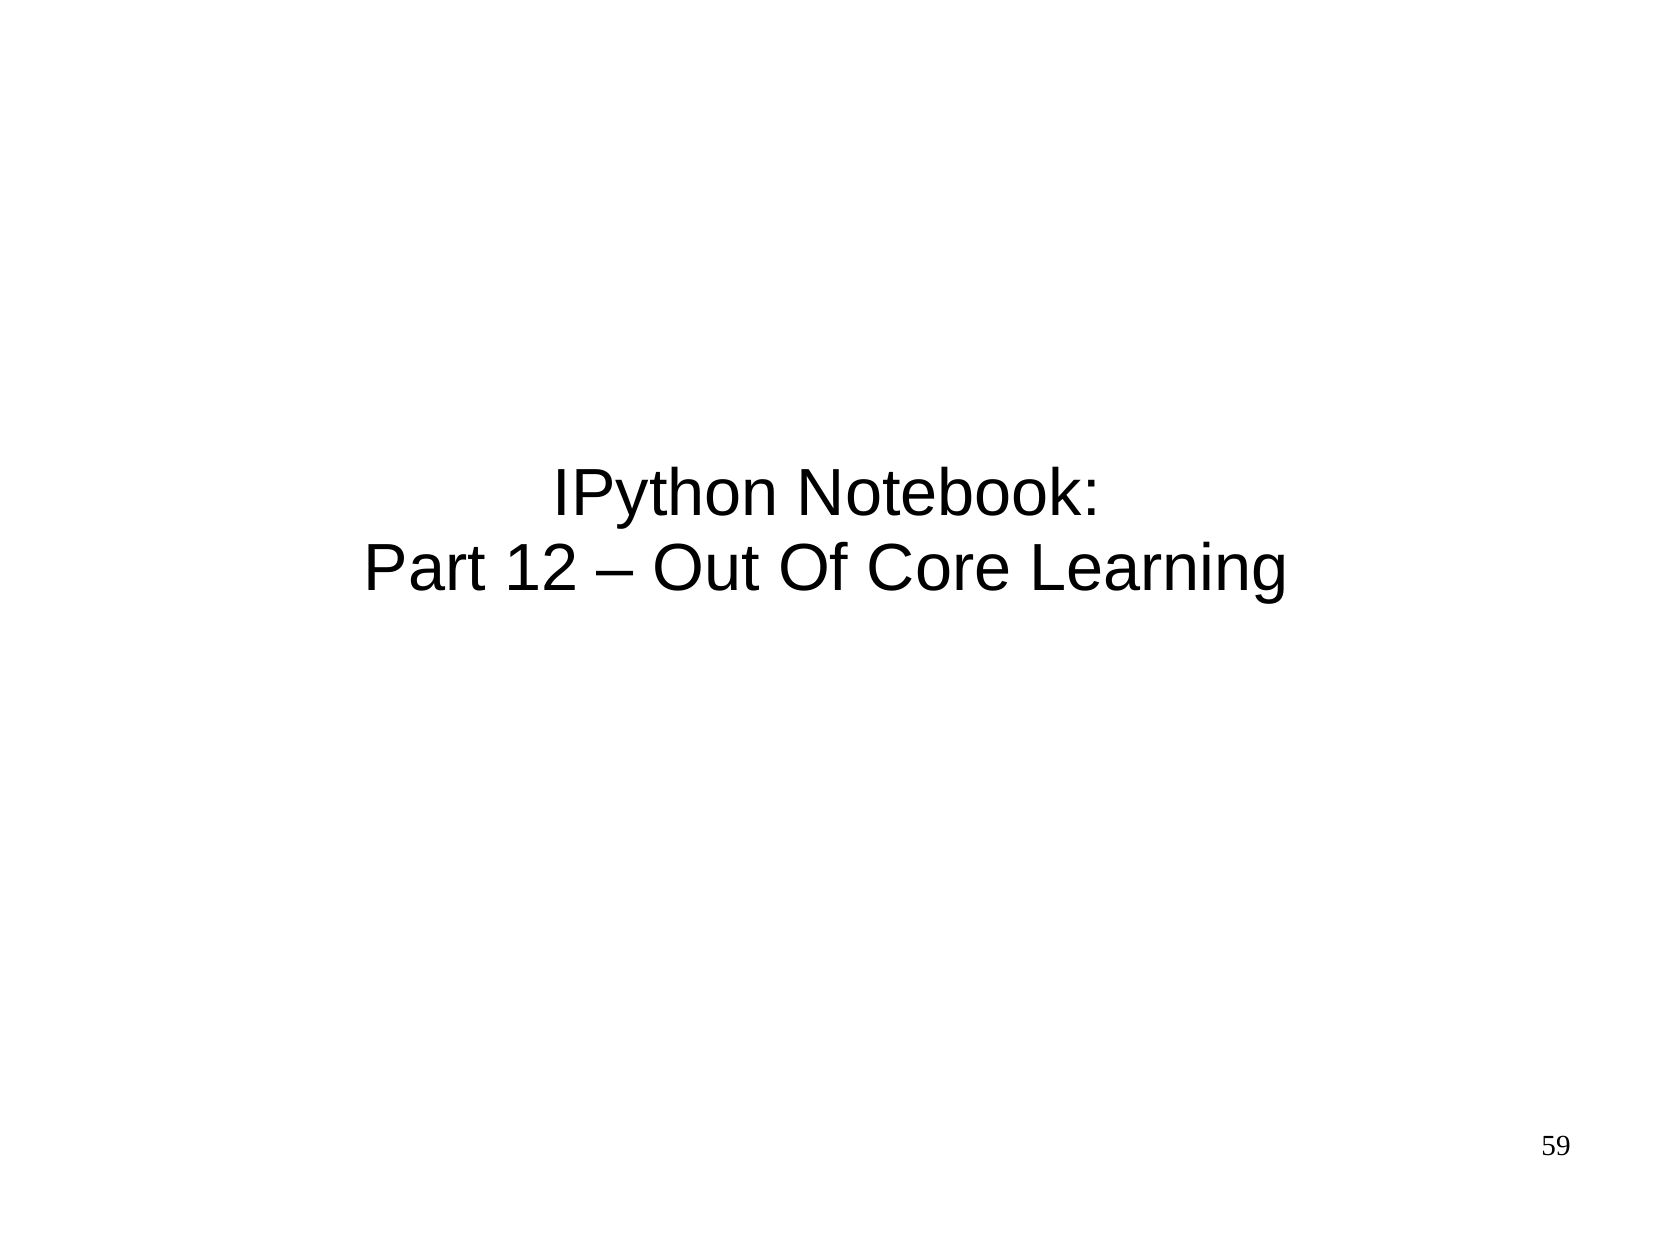

# IPython Notebook:
Part 12 – Out Of Core Learning
59